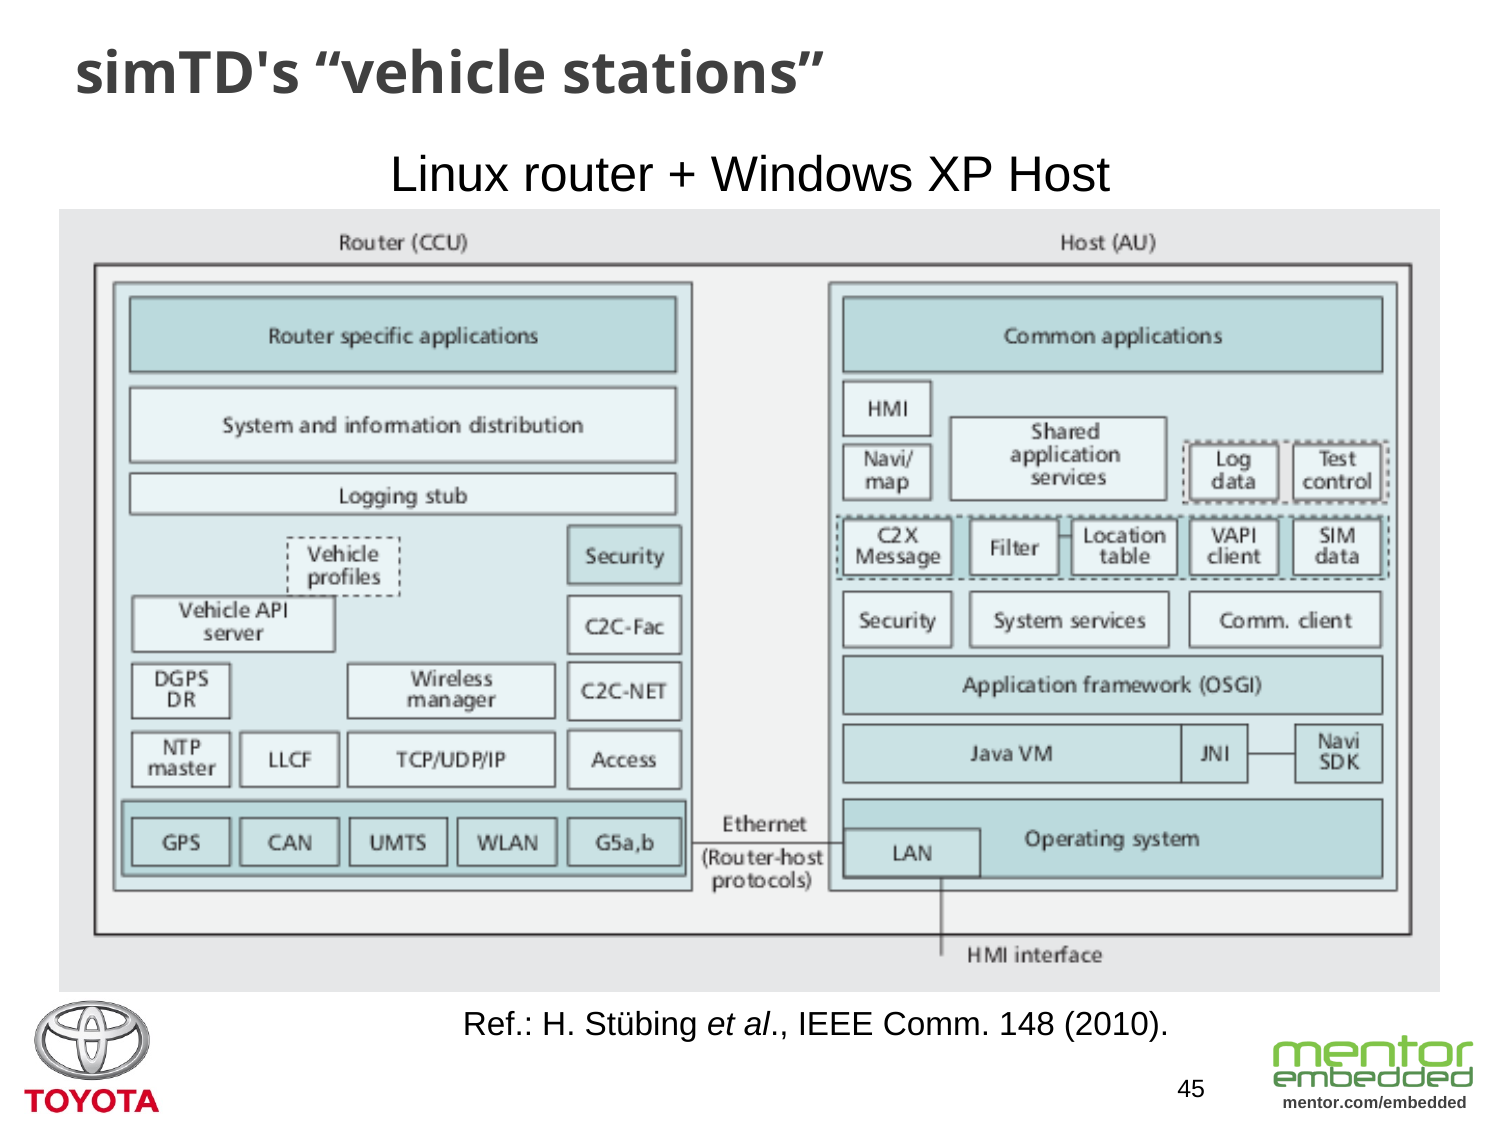

simTD's “vehicle stations”
Linux router + Windows XP Host
Ref.: H. Stübing et al., IEEE Comm. 148 (2010).